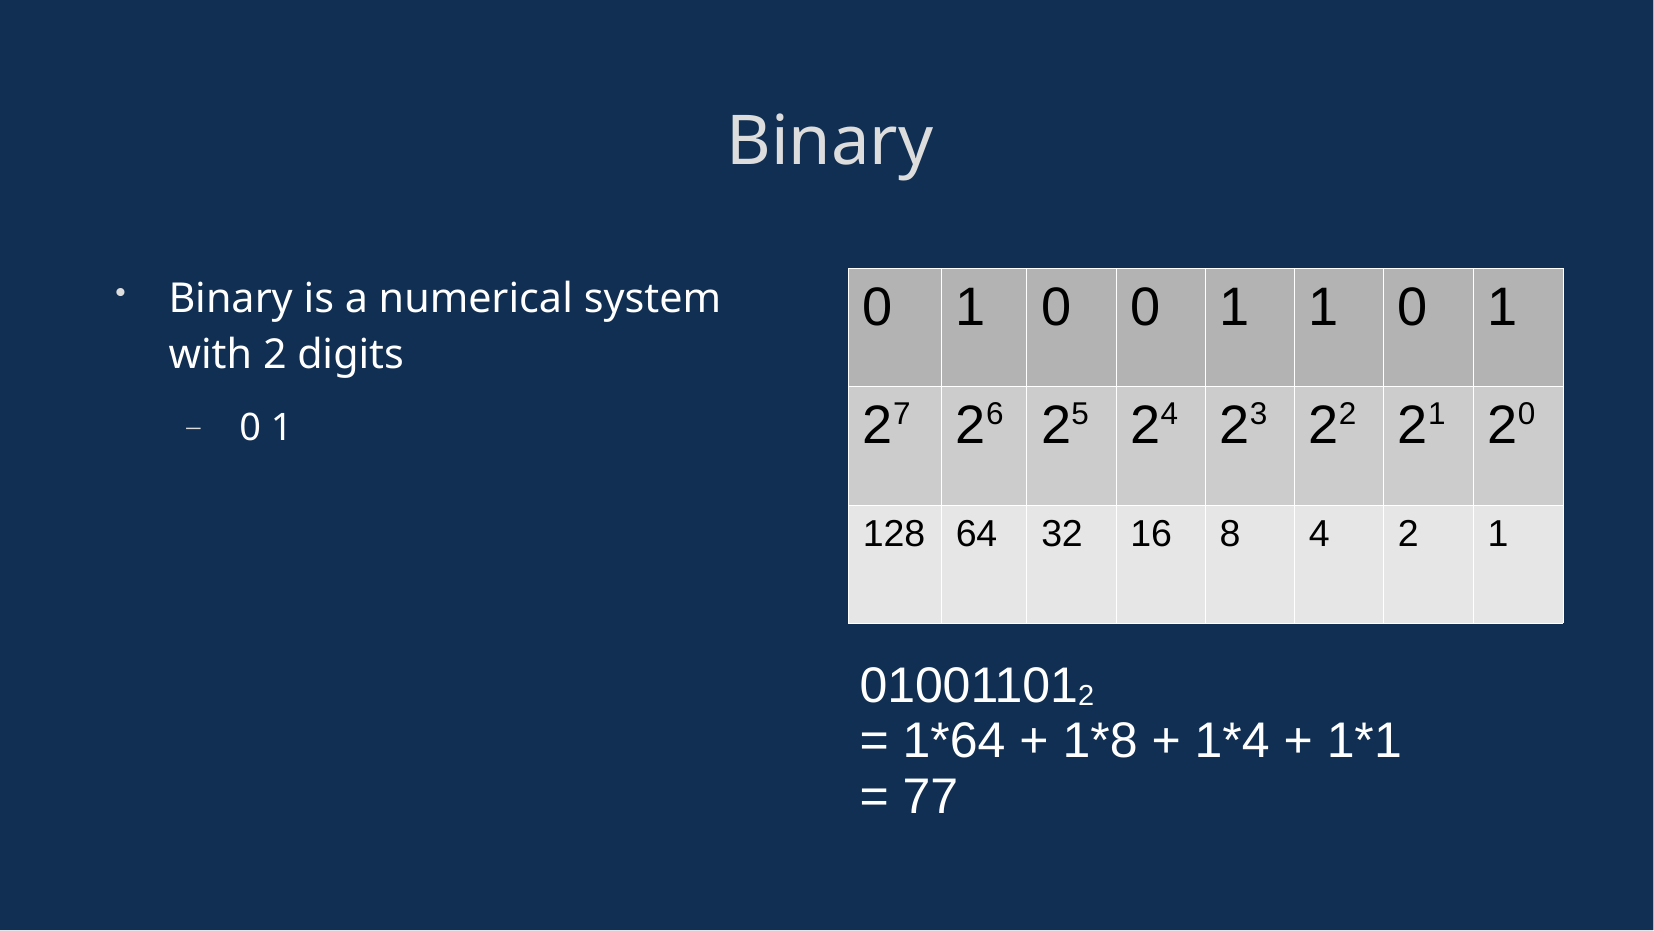

# Binary
Binary is a numerical system with 2 digits
0 1
| 0 | 1 | 0 | 0 | 1 | 1 | 0 | 1 |
| --- | --- | --- | --- | --- | --- | --- | --- |
| 27 | 26 | 25 | 24 | 23 | 22 | 21 | 20 |
| 128 | 64 | 32 | 16 | 8 | 4 | 2 | 1 |
010011012
= 1*64 + 1*8 + 1*4 + 1*1
= 77